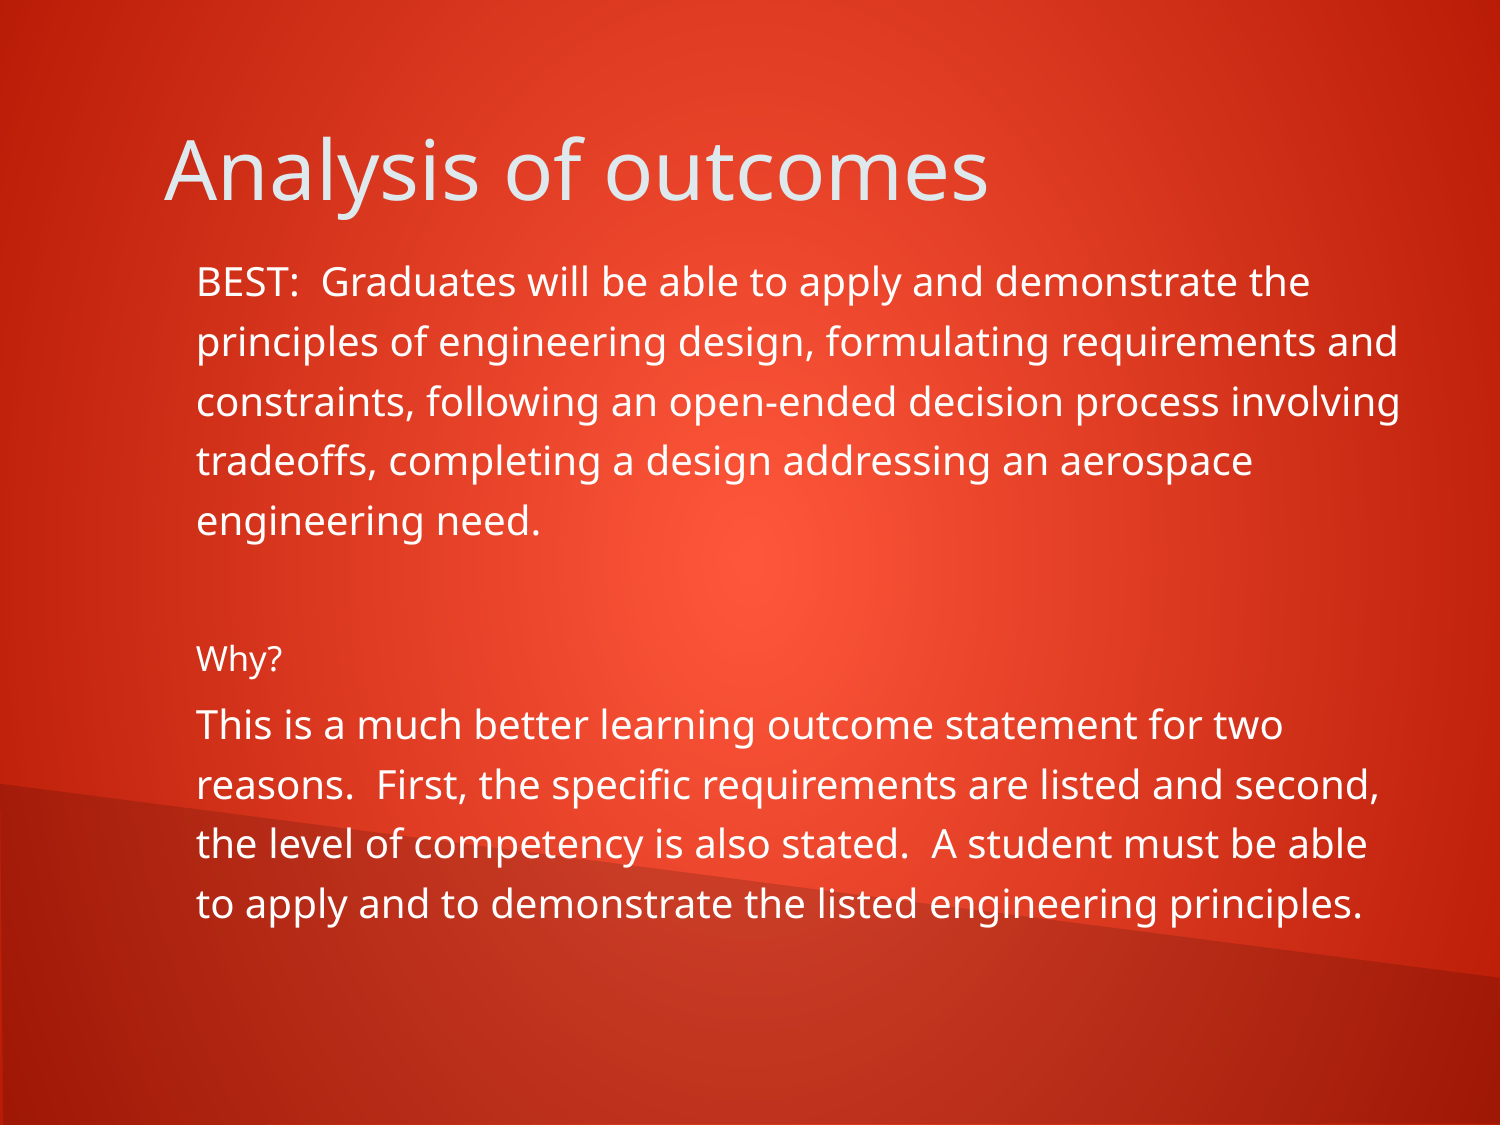

# Analysis of outcomes
	BEST: Graduates will be able to apply and demonstrate the principles of engineering design, formulating requirements and constraints, following an open-ended decision process involving tradeoffs, completing a design addressing an aerospace engineering need.
	Why?
	This is a much better learning outcome statement for two reasons. First, the specific requirements are listed and second, the level of competency is also stated. A student must be able to apply and to demonstrate the listed engineering principles.